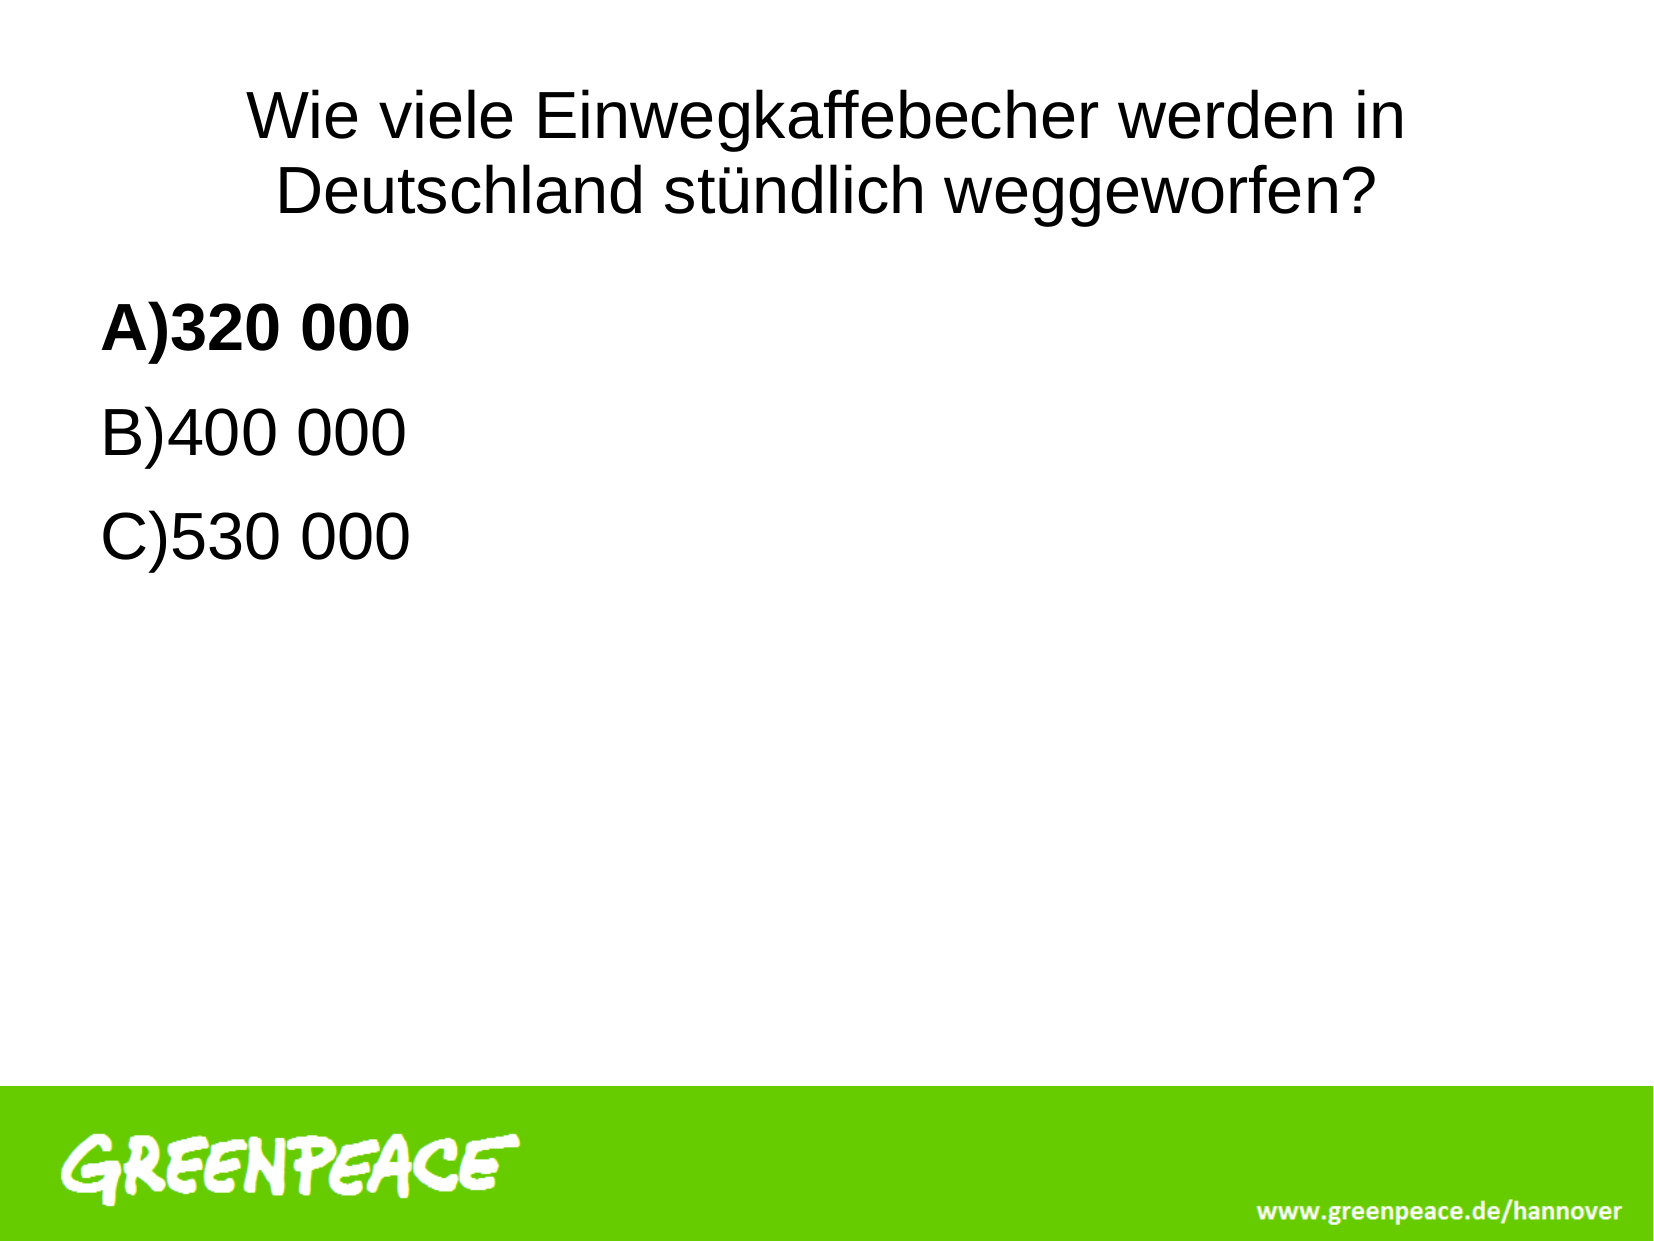

# Wie viele Einwegkaffebecher werden in Deutschland stündlich weggeworfen?
320 000
400 000
530 000